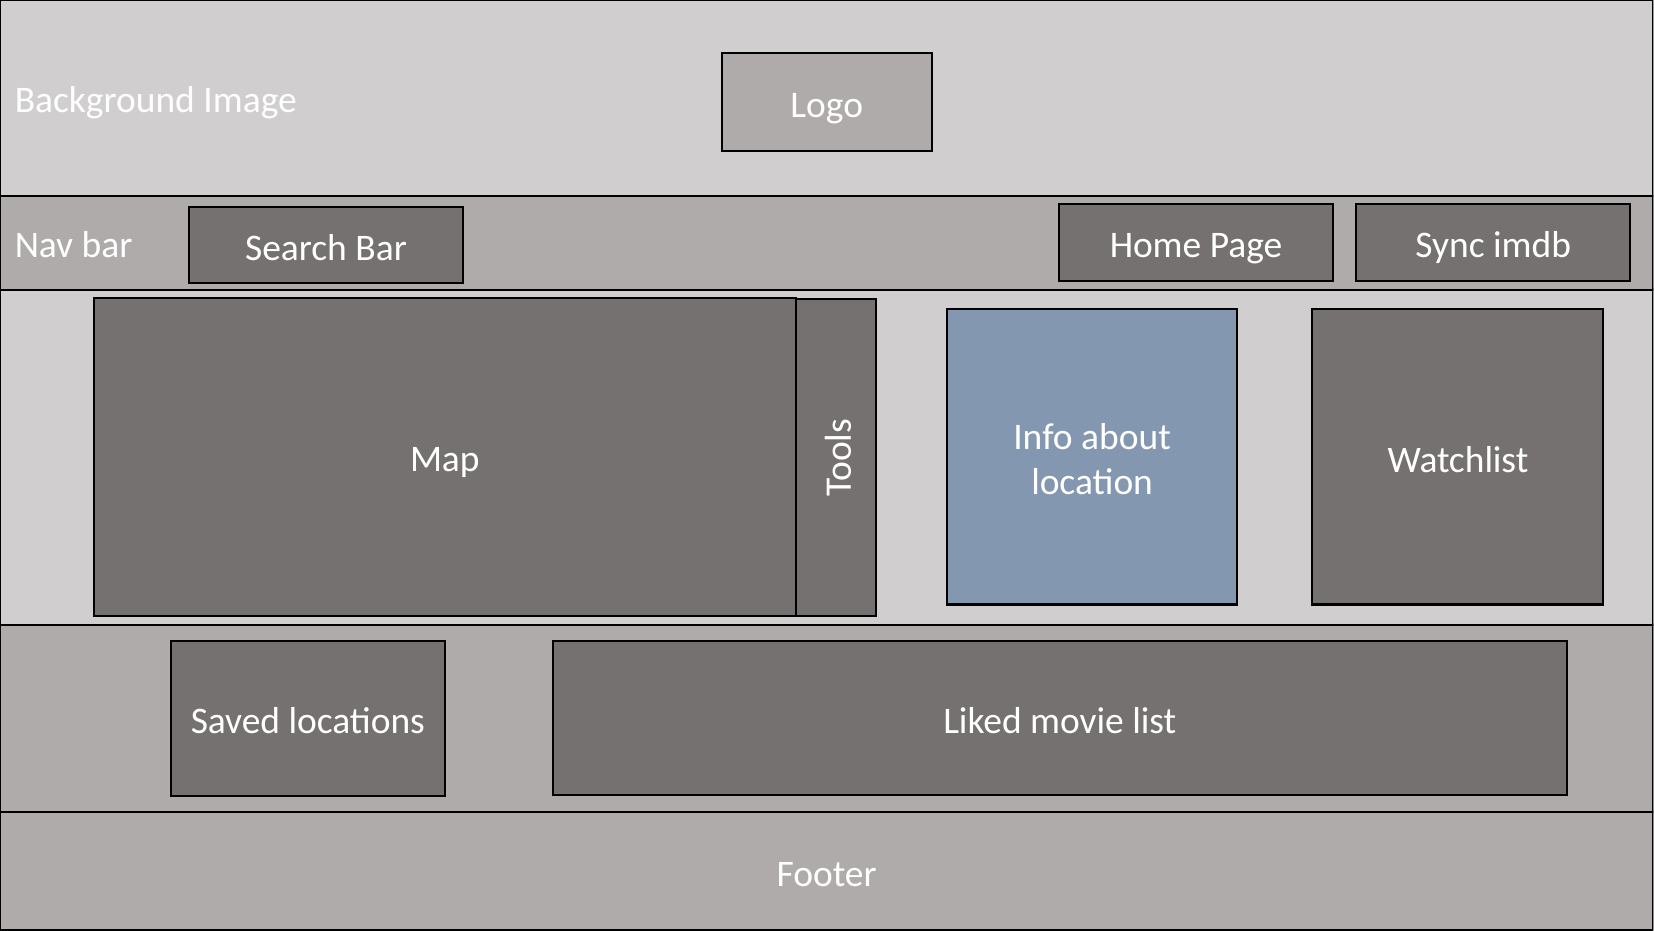

Background Image
Logo
Nav bar
Home Page
Sync imdb
Search Bar
Map
Info about location
Watchlist
Tools
Liked movie list
Saved locations
Footer